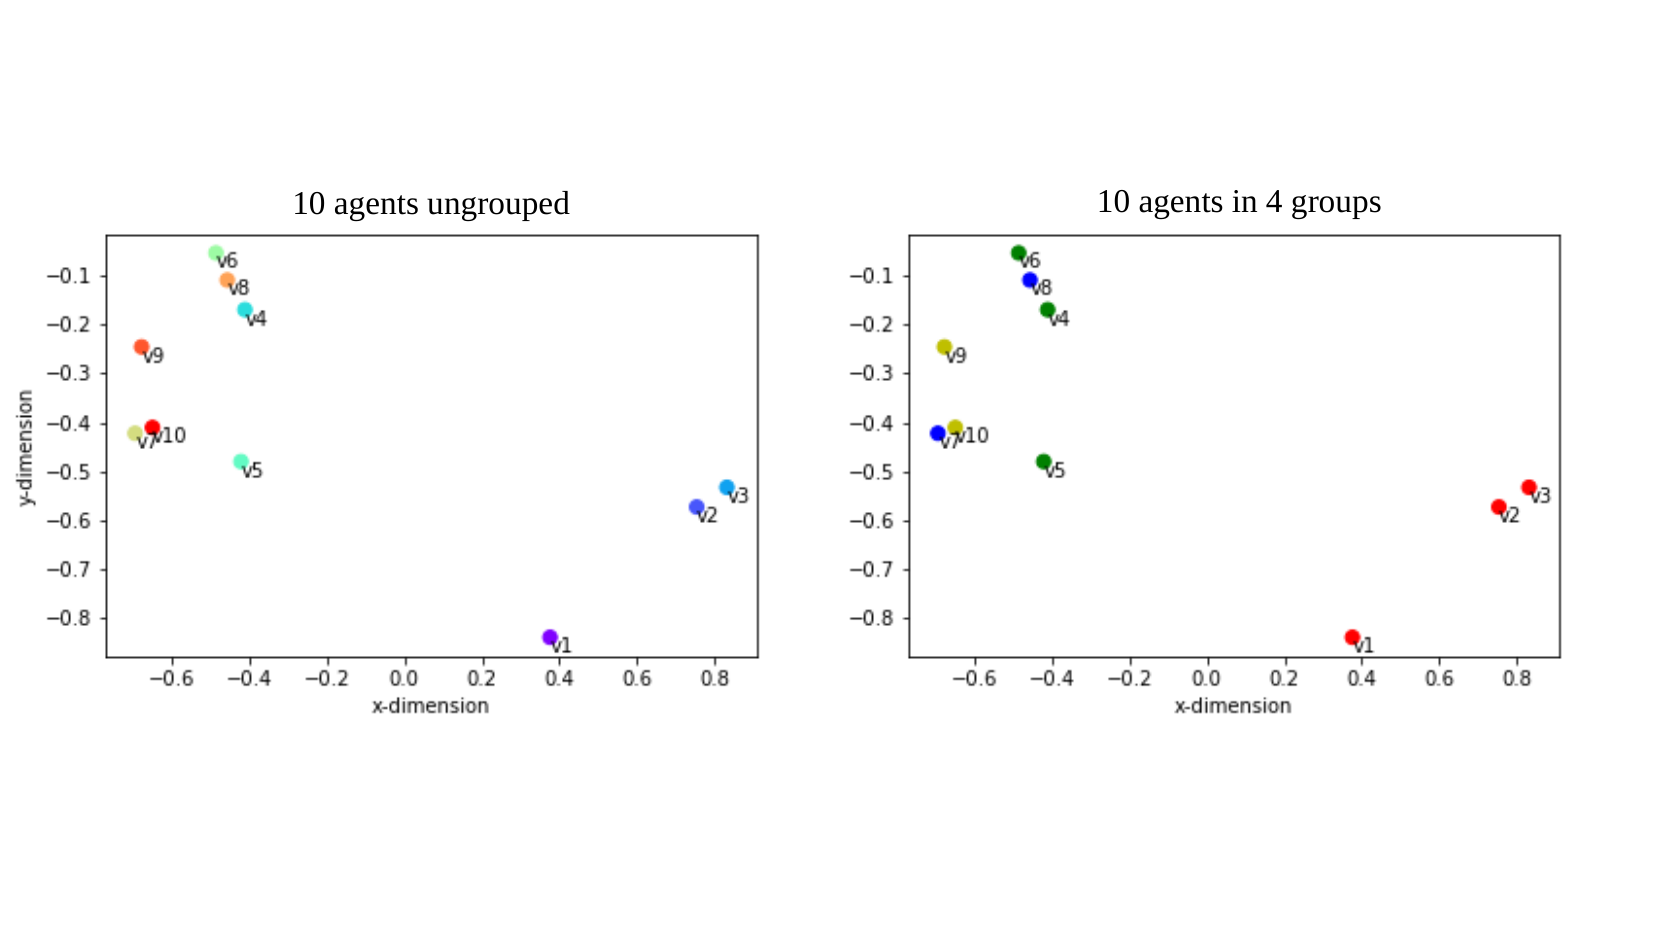

10 agents in 4 groups
10 agents ungrouped